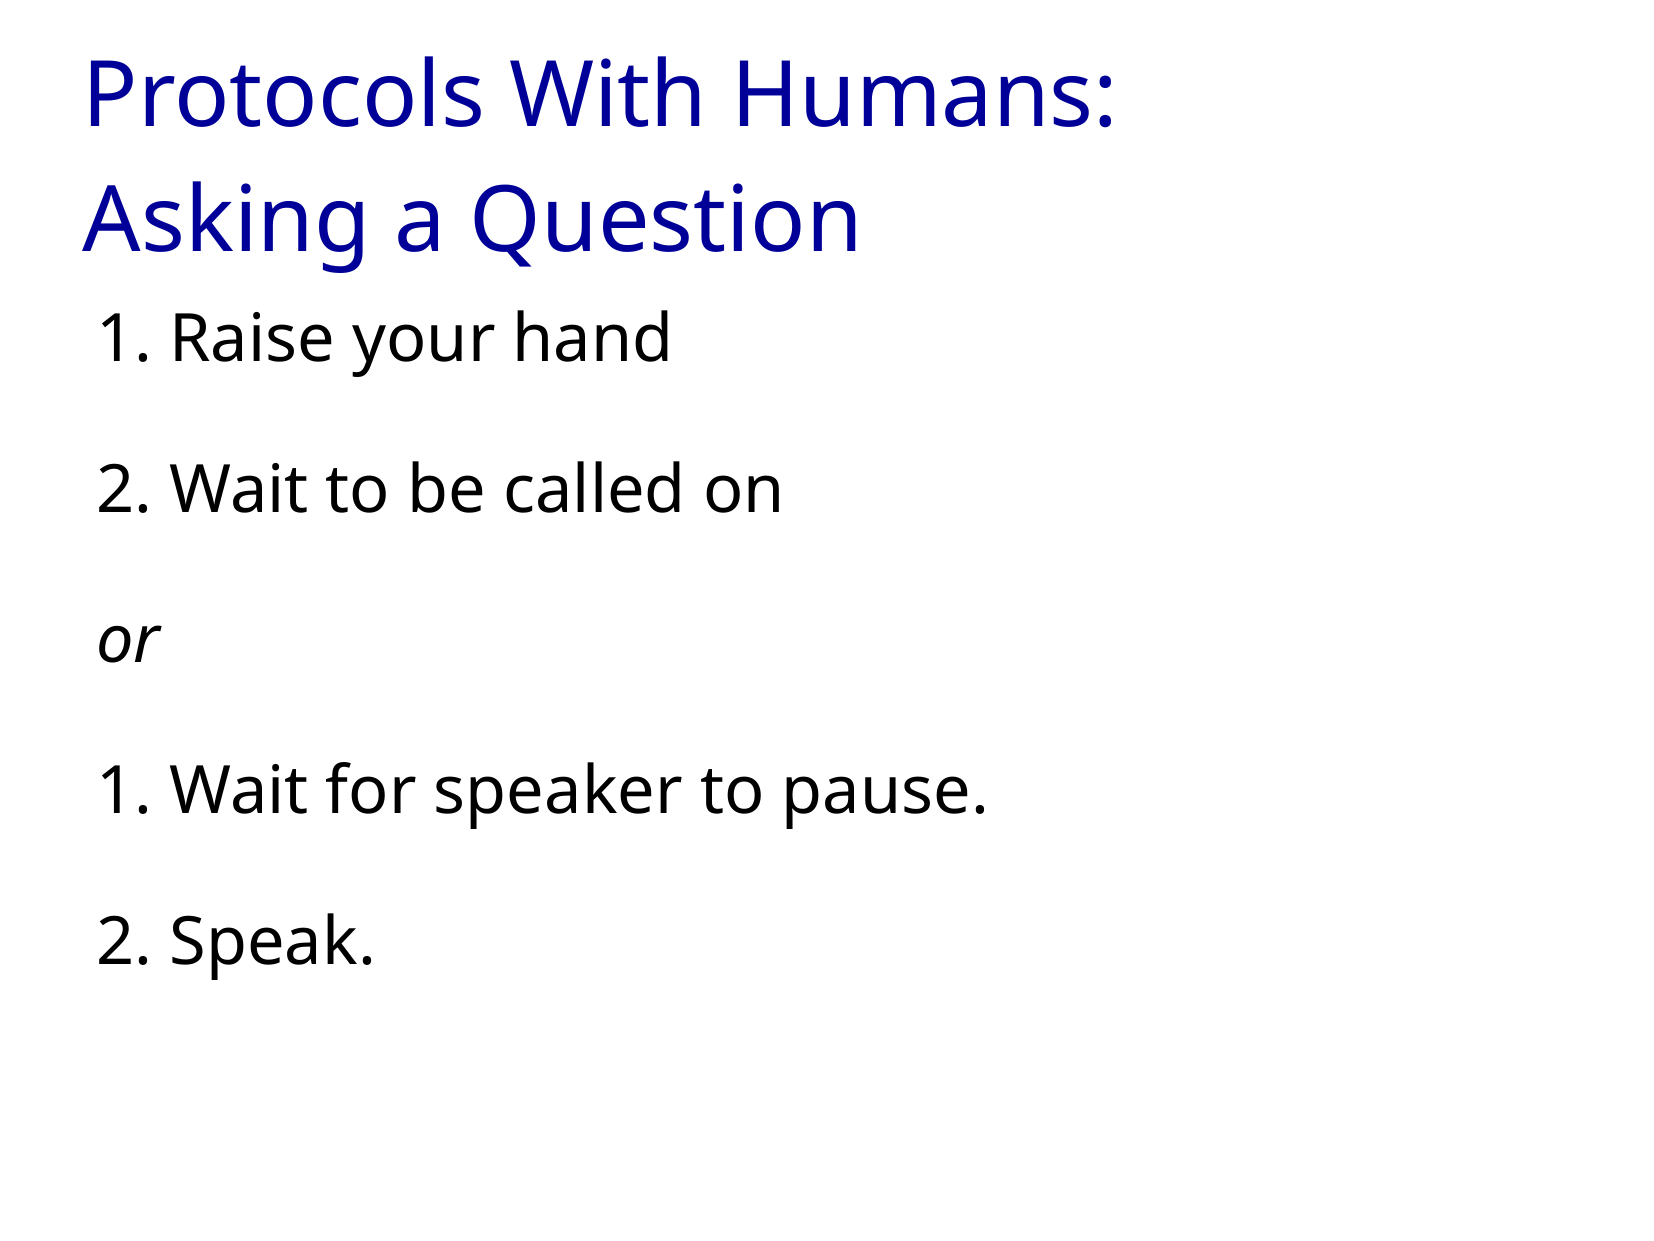

# Protocols With Humans: Asking a Question
1. Raise your hand
2. Wait to be called on
or
1. Wait for speaker to pause.
2. Speak.